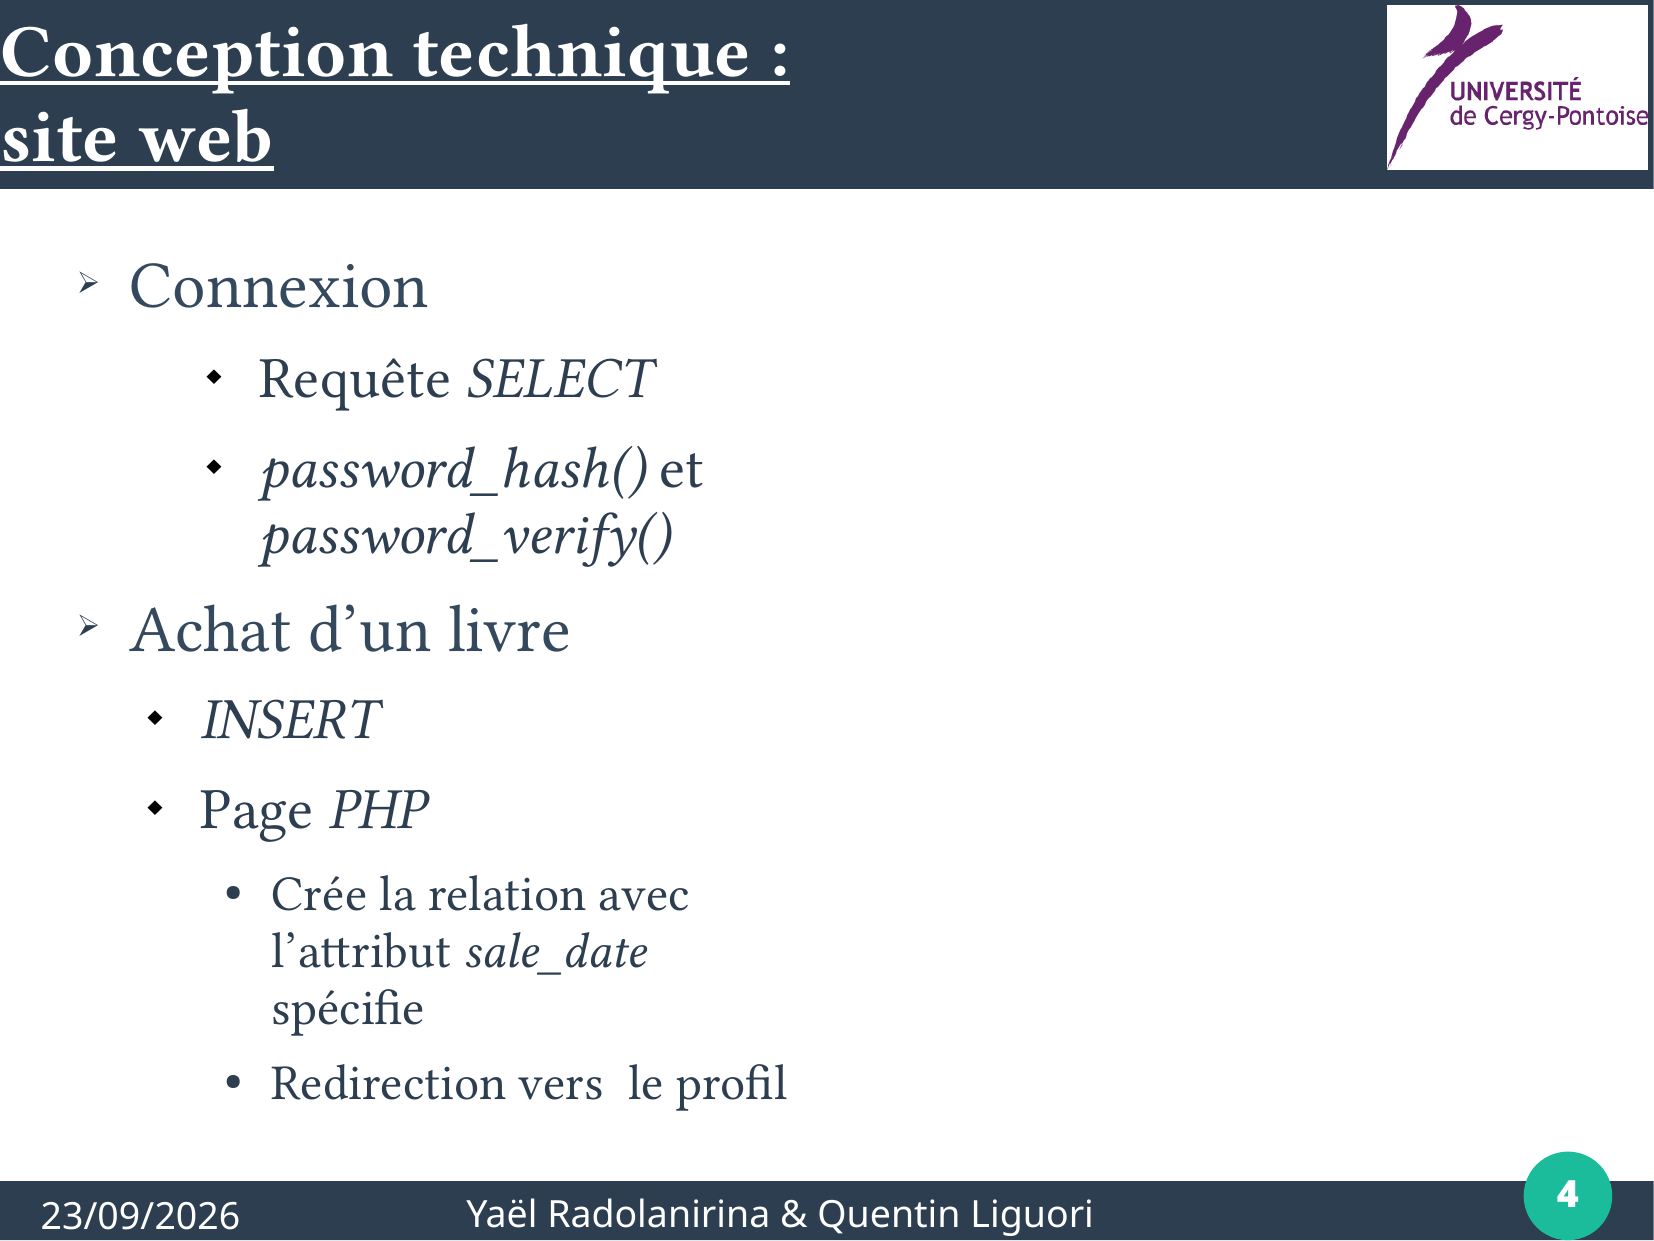

# Conception technique : site web
Connexion
Requête SELECT
password_hash() et password_verify()
Achat d’un livre
INSERT
Page PHP
Crée la relation avec l’attribut sale_date spécifie
Redirection vers le profil
4